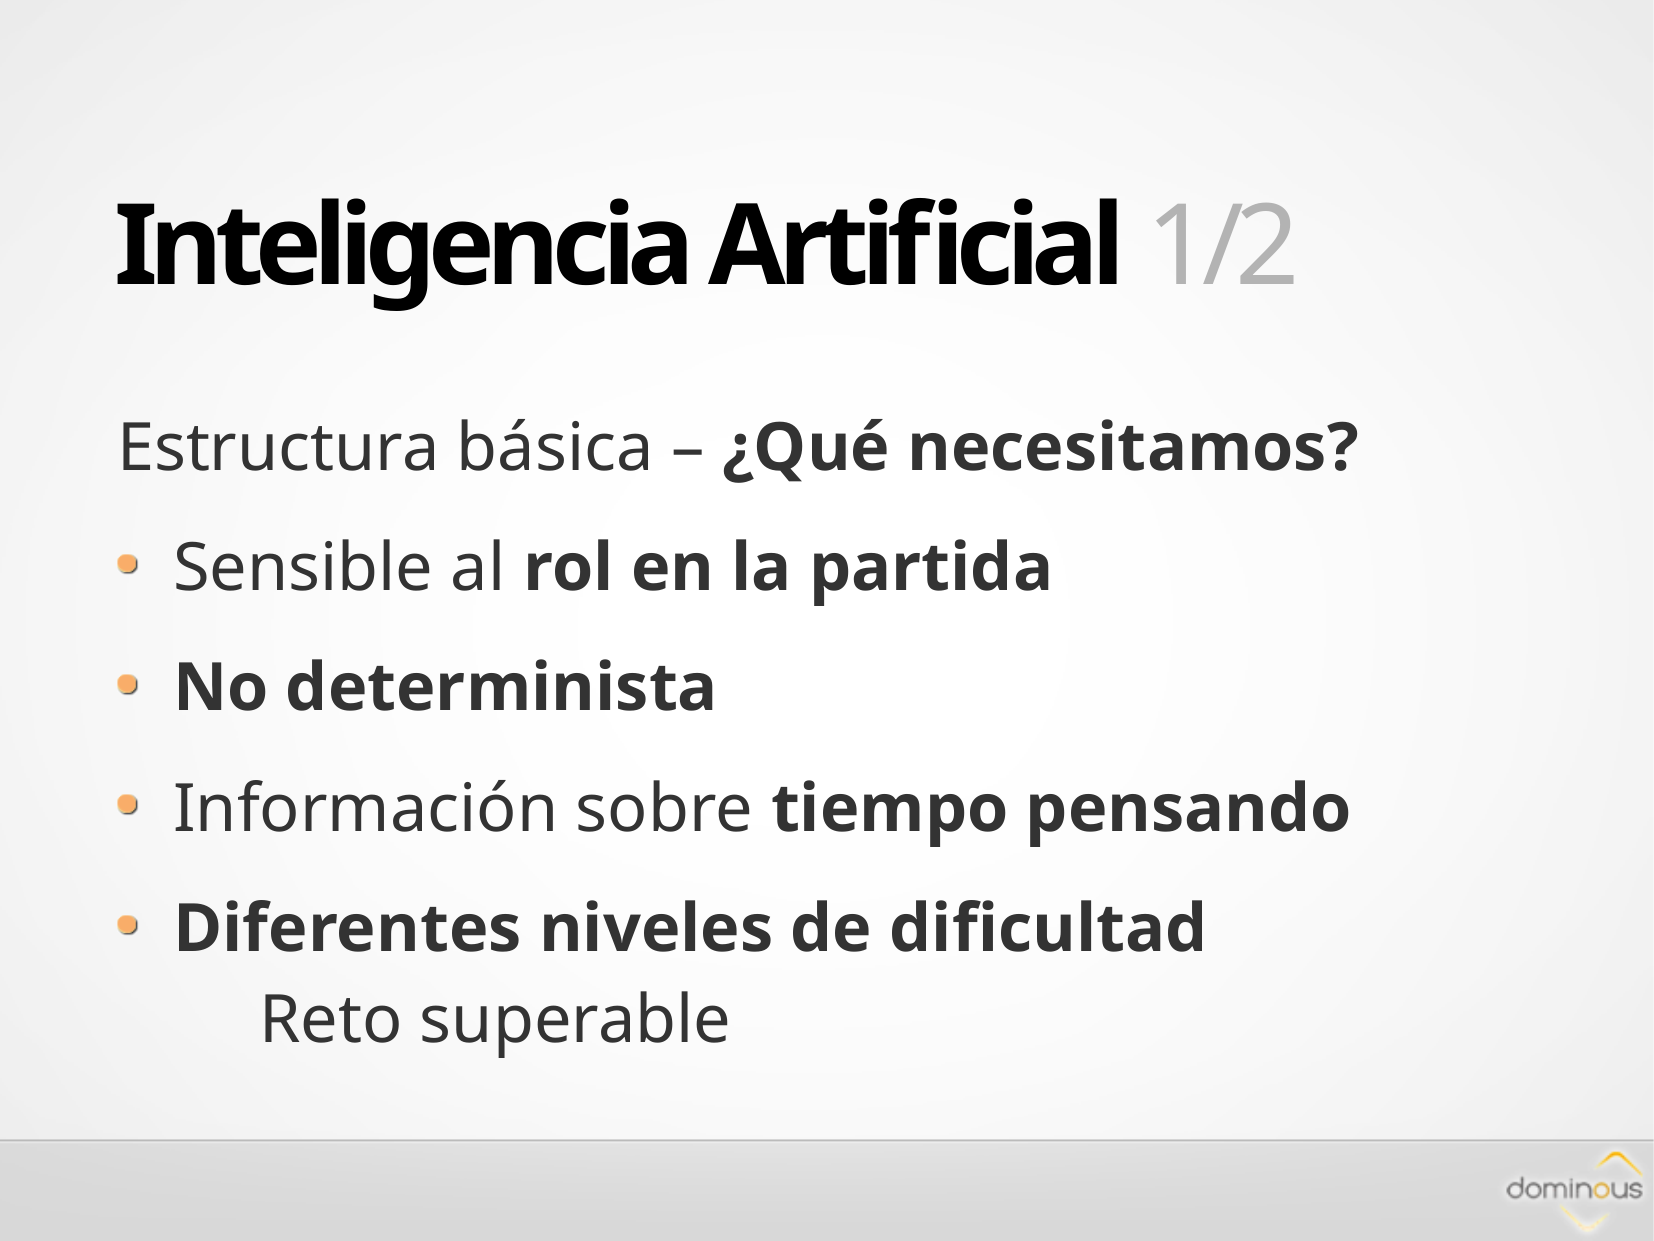

Inteligencia Artificial 1/2
Estructura básica – ¿Qué necesitamos?
Sensible al rol en la partida
No determinista
Información sobre tiempo pensando
Diferentes niveles de dificultad
 Reto superable